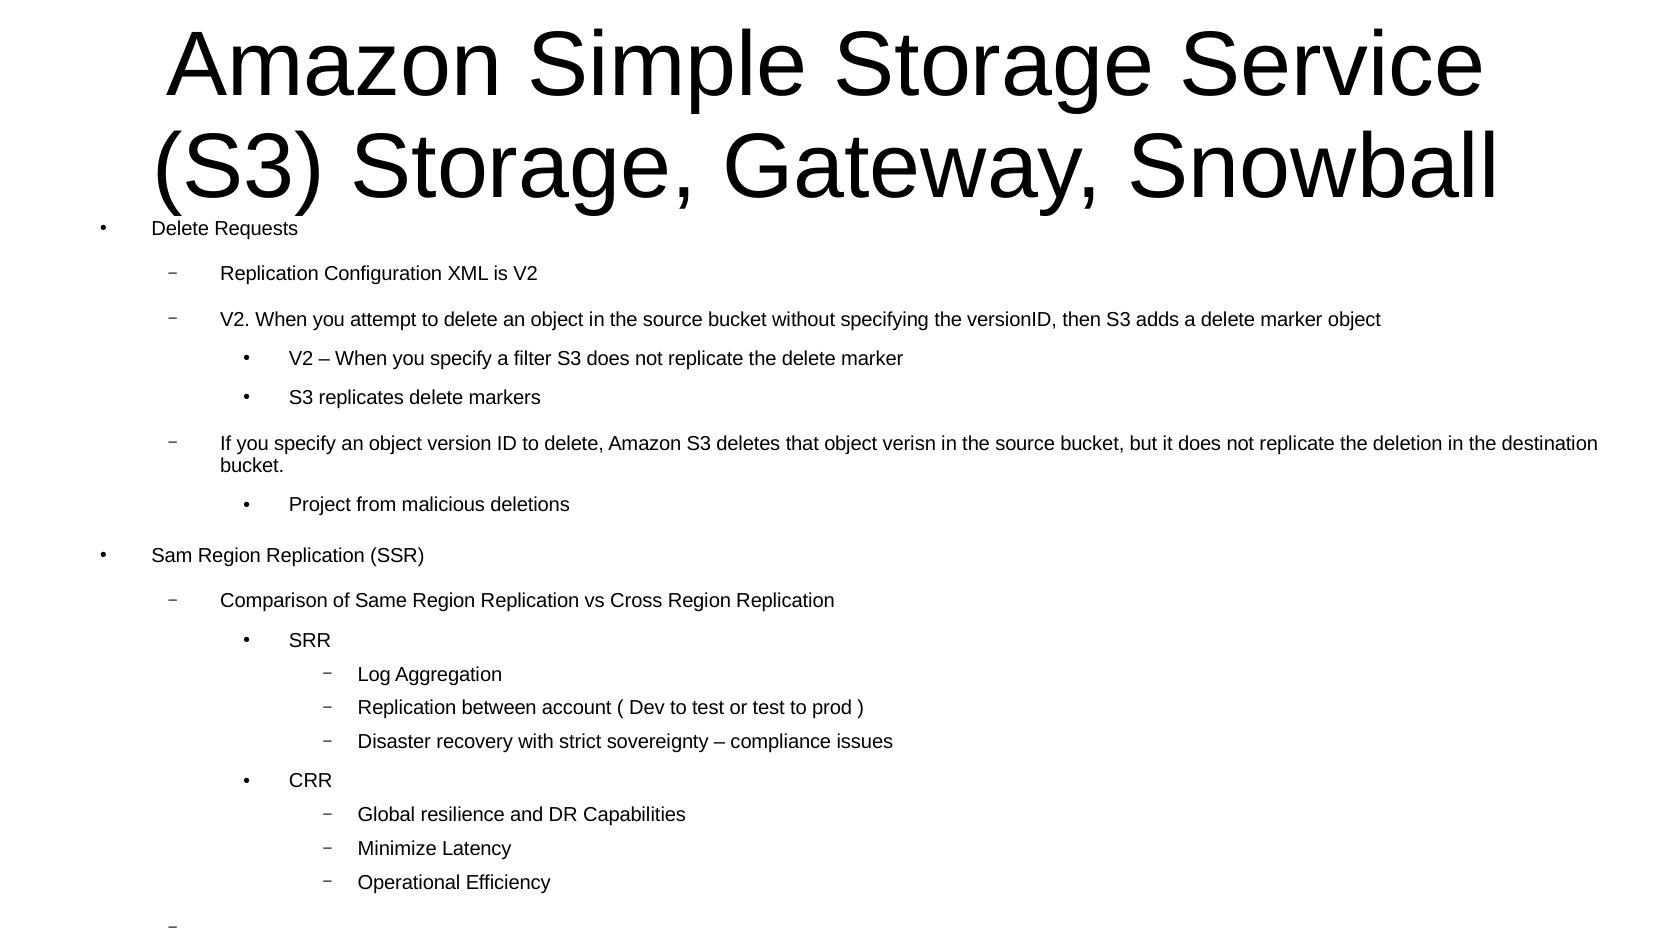

# Amazon Simple Storage Service (S3) Storage, Gateway, Snowball
Delete Requests
Replication Configuration XML is V2
V2. When you attempt to delete an object in the source bucket without specifying the versionID, then S3 adds a delete marker object
V2 – When you specify a filter S3 does not replicate the delete marker
S3 replicates delete markers
If you specify an object version ID to delete, Amazon S3 deletes that object verisn in the source bucket, but it does not replicate the deletion in the destination bucket.
Project from malicious deletions
Sam Region Replication (SSR)
Comparison of Same Region Replication vs Cross Region Replication
SRR
Log Aggregation
Replication between account ( Dev to test or test to prod )
Disaster recovery with strict sovereignty – compliance issues
CRR
Global resilience and DR Capabilities
Minimize Latency
Operational Efficiency